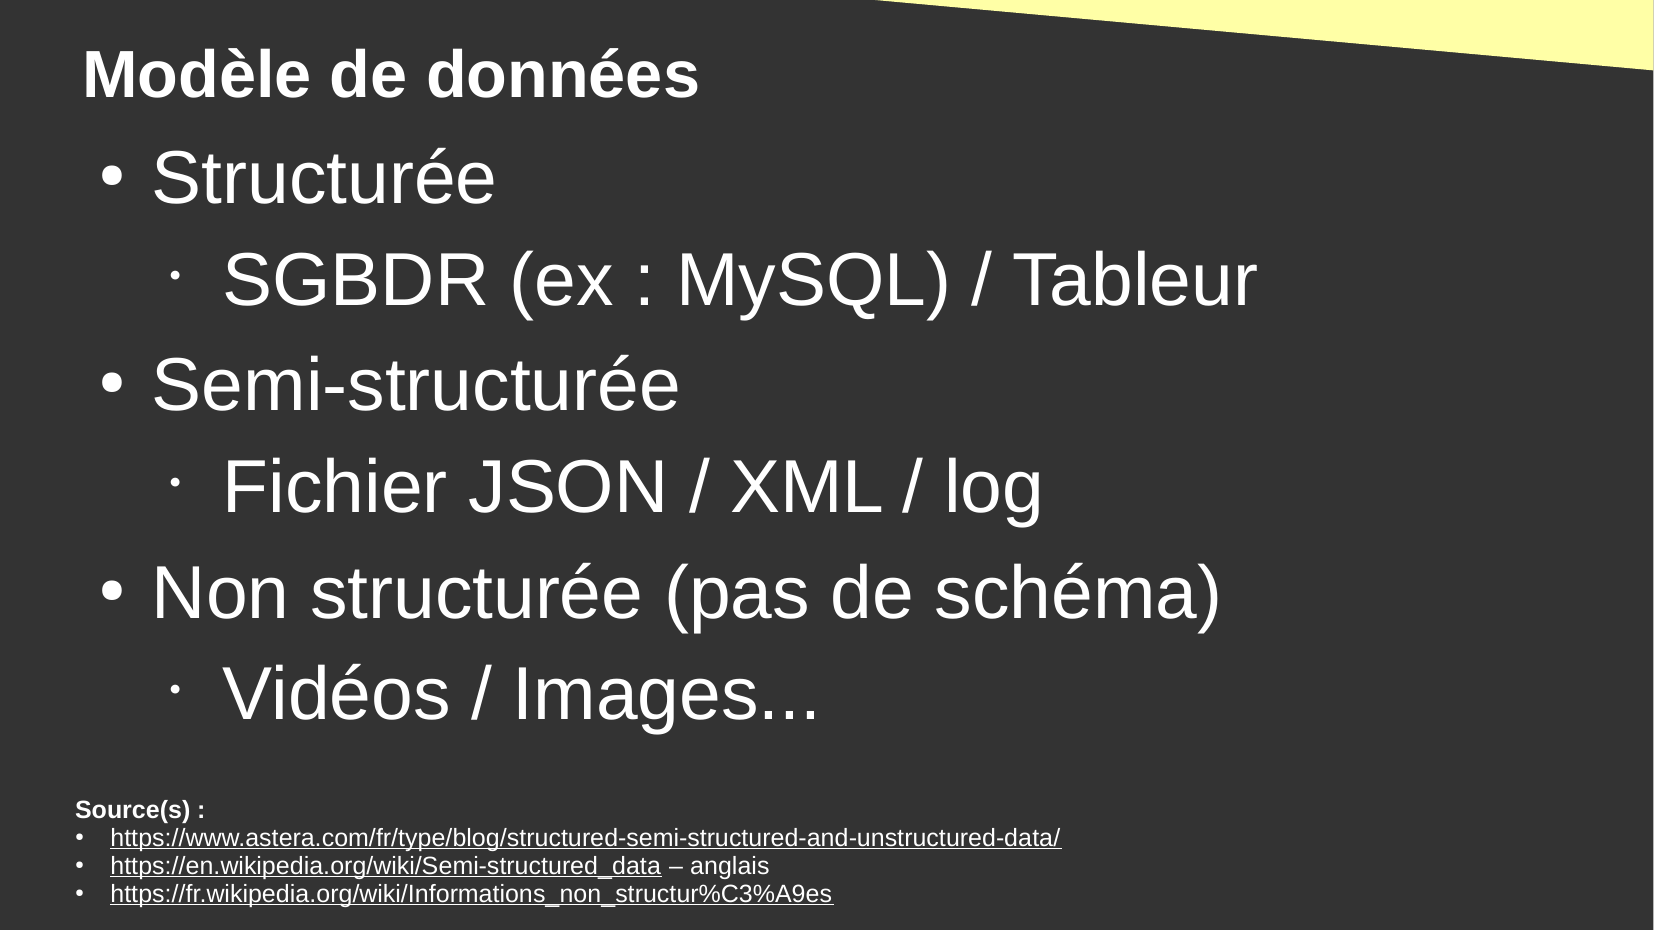

# Modèle de données
Structurée
SGBDR (ex : MySQL) / Tableur
Semi-structurée
Fichier JSON / XML / log
Non structurée (pas de schéma)
Vidéos / Images...
Source(s) :
https://www.astera.com/fr/type/blog/structured-semi-structured-and-unstructured-data/
https://en.wikipedia.org/wiki/Semi-structured_data – anglais
https://fr.wikipedia.org/wiki/Informations_non_structur%C3%A9es